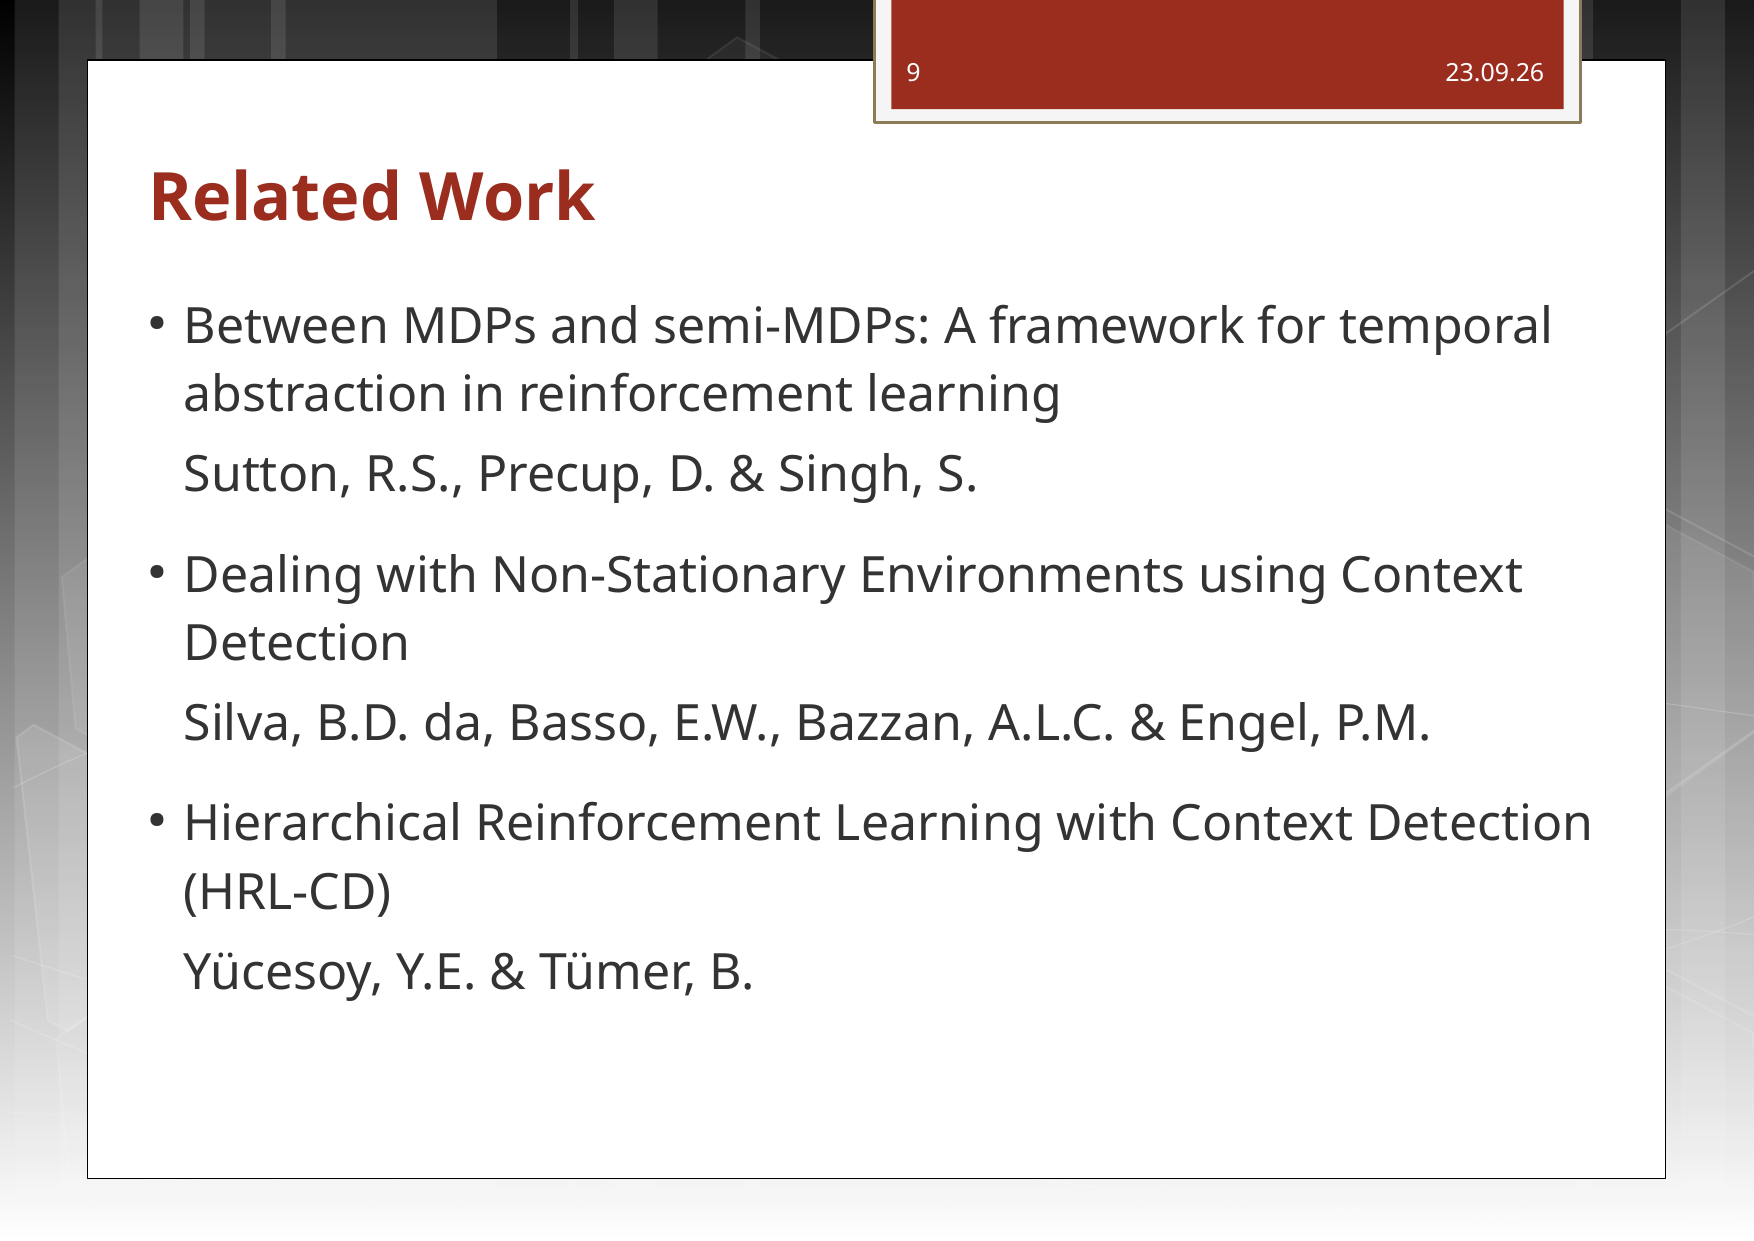

9
# Related Work
Between MDPs and semi-MDPs: A framework for temporal abstraction in reinforcement learning
Sutton, R.S., Precup, D. & Singh, S.
Dealing with Non-Stationary Environments using Context Detection
Silva, B.D. da, Basso, E.W., Bazzan, A.L.C. & Engel, P.M.
Hierarchical Reinforcement Learning with Context Detection (HRL-CD)
Yücesoy, Y.E. & Tümer, B.